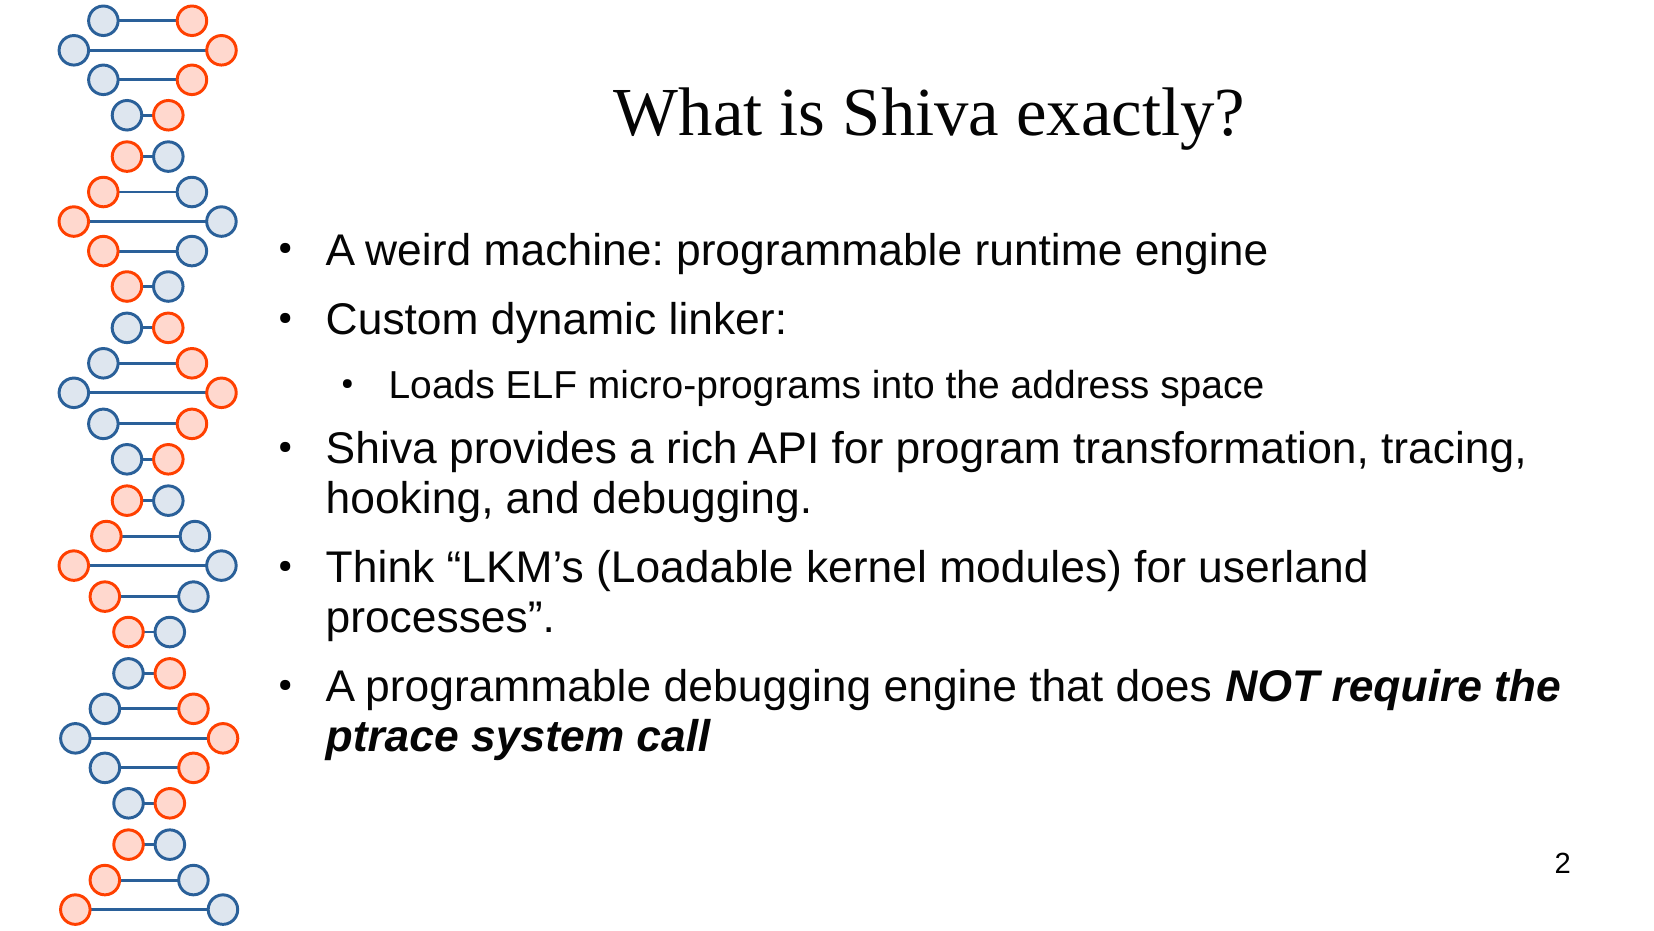

# What is Shiva exactly?
A weird machine: programmable runtime engine
Custom dynamic linker:
Loads ELF micro-programs into the address space
Shiva provides a rich API for program transformation, tracing, hooking, and debugging.
Think “LKM’s (Loadable kernel modules) for userland processes”.
A programmable debugging engine that does NOT require the ptrace system call
2